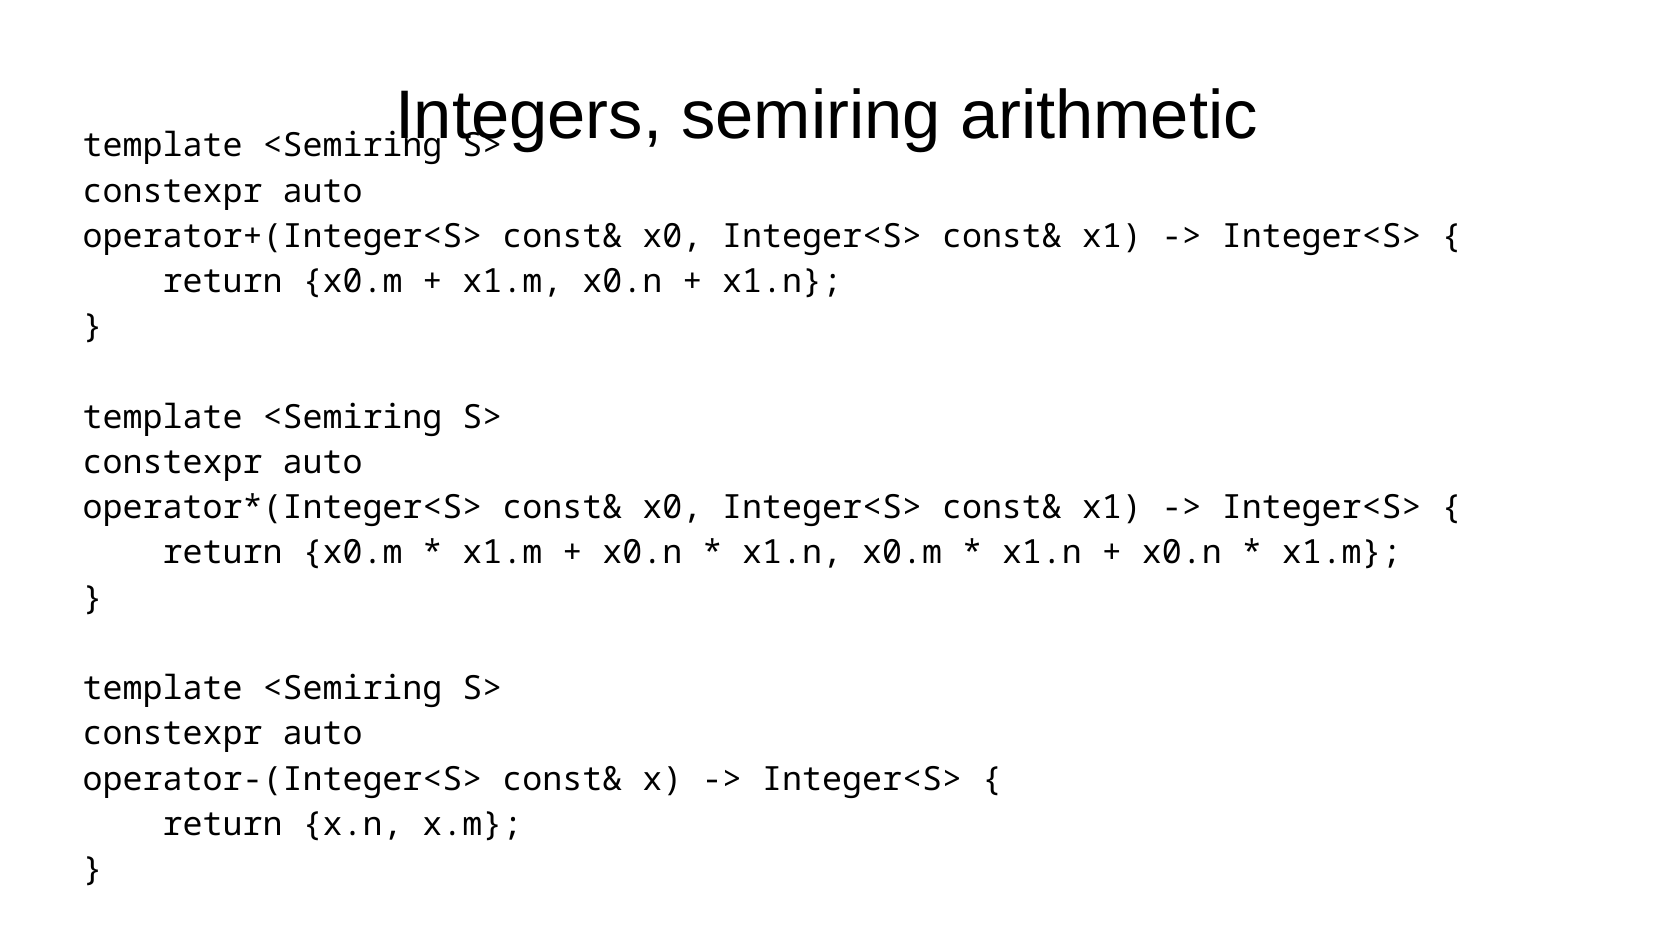

# template <Semiring S>
constexpr auto
operator+(Integer<S> const& x0, Integer<S> const& x1) -> Integer<S> {
 return {x0.m + x1.m, x0.n + x1.n};
}
template <Semiring S>
constexpr auto
operator*(Integer<S> const& x0, Integer<S> const& x1) -> Integer<S> {
 return {x0.m * x1.m + x0.n * x1.n, x0.m * x1.n + x0.n * x1.m};
}
template <Semiring S>
constexpr auto
operator-(Integer<S> const& x) -> Integer<S> {
 return {x.n, x.m};
}
Integers, semiring arithmetic